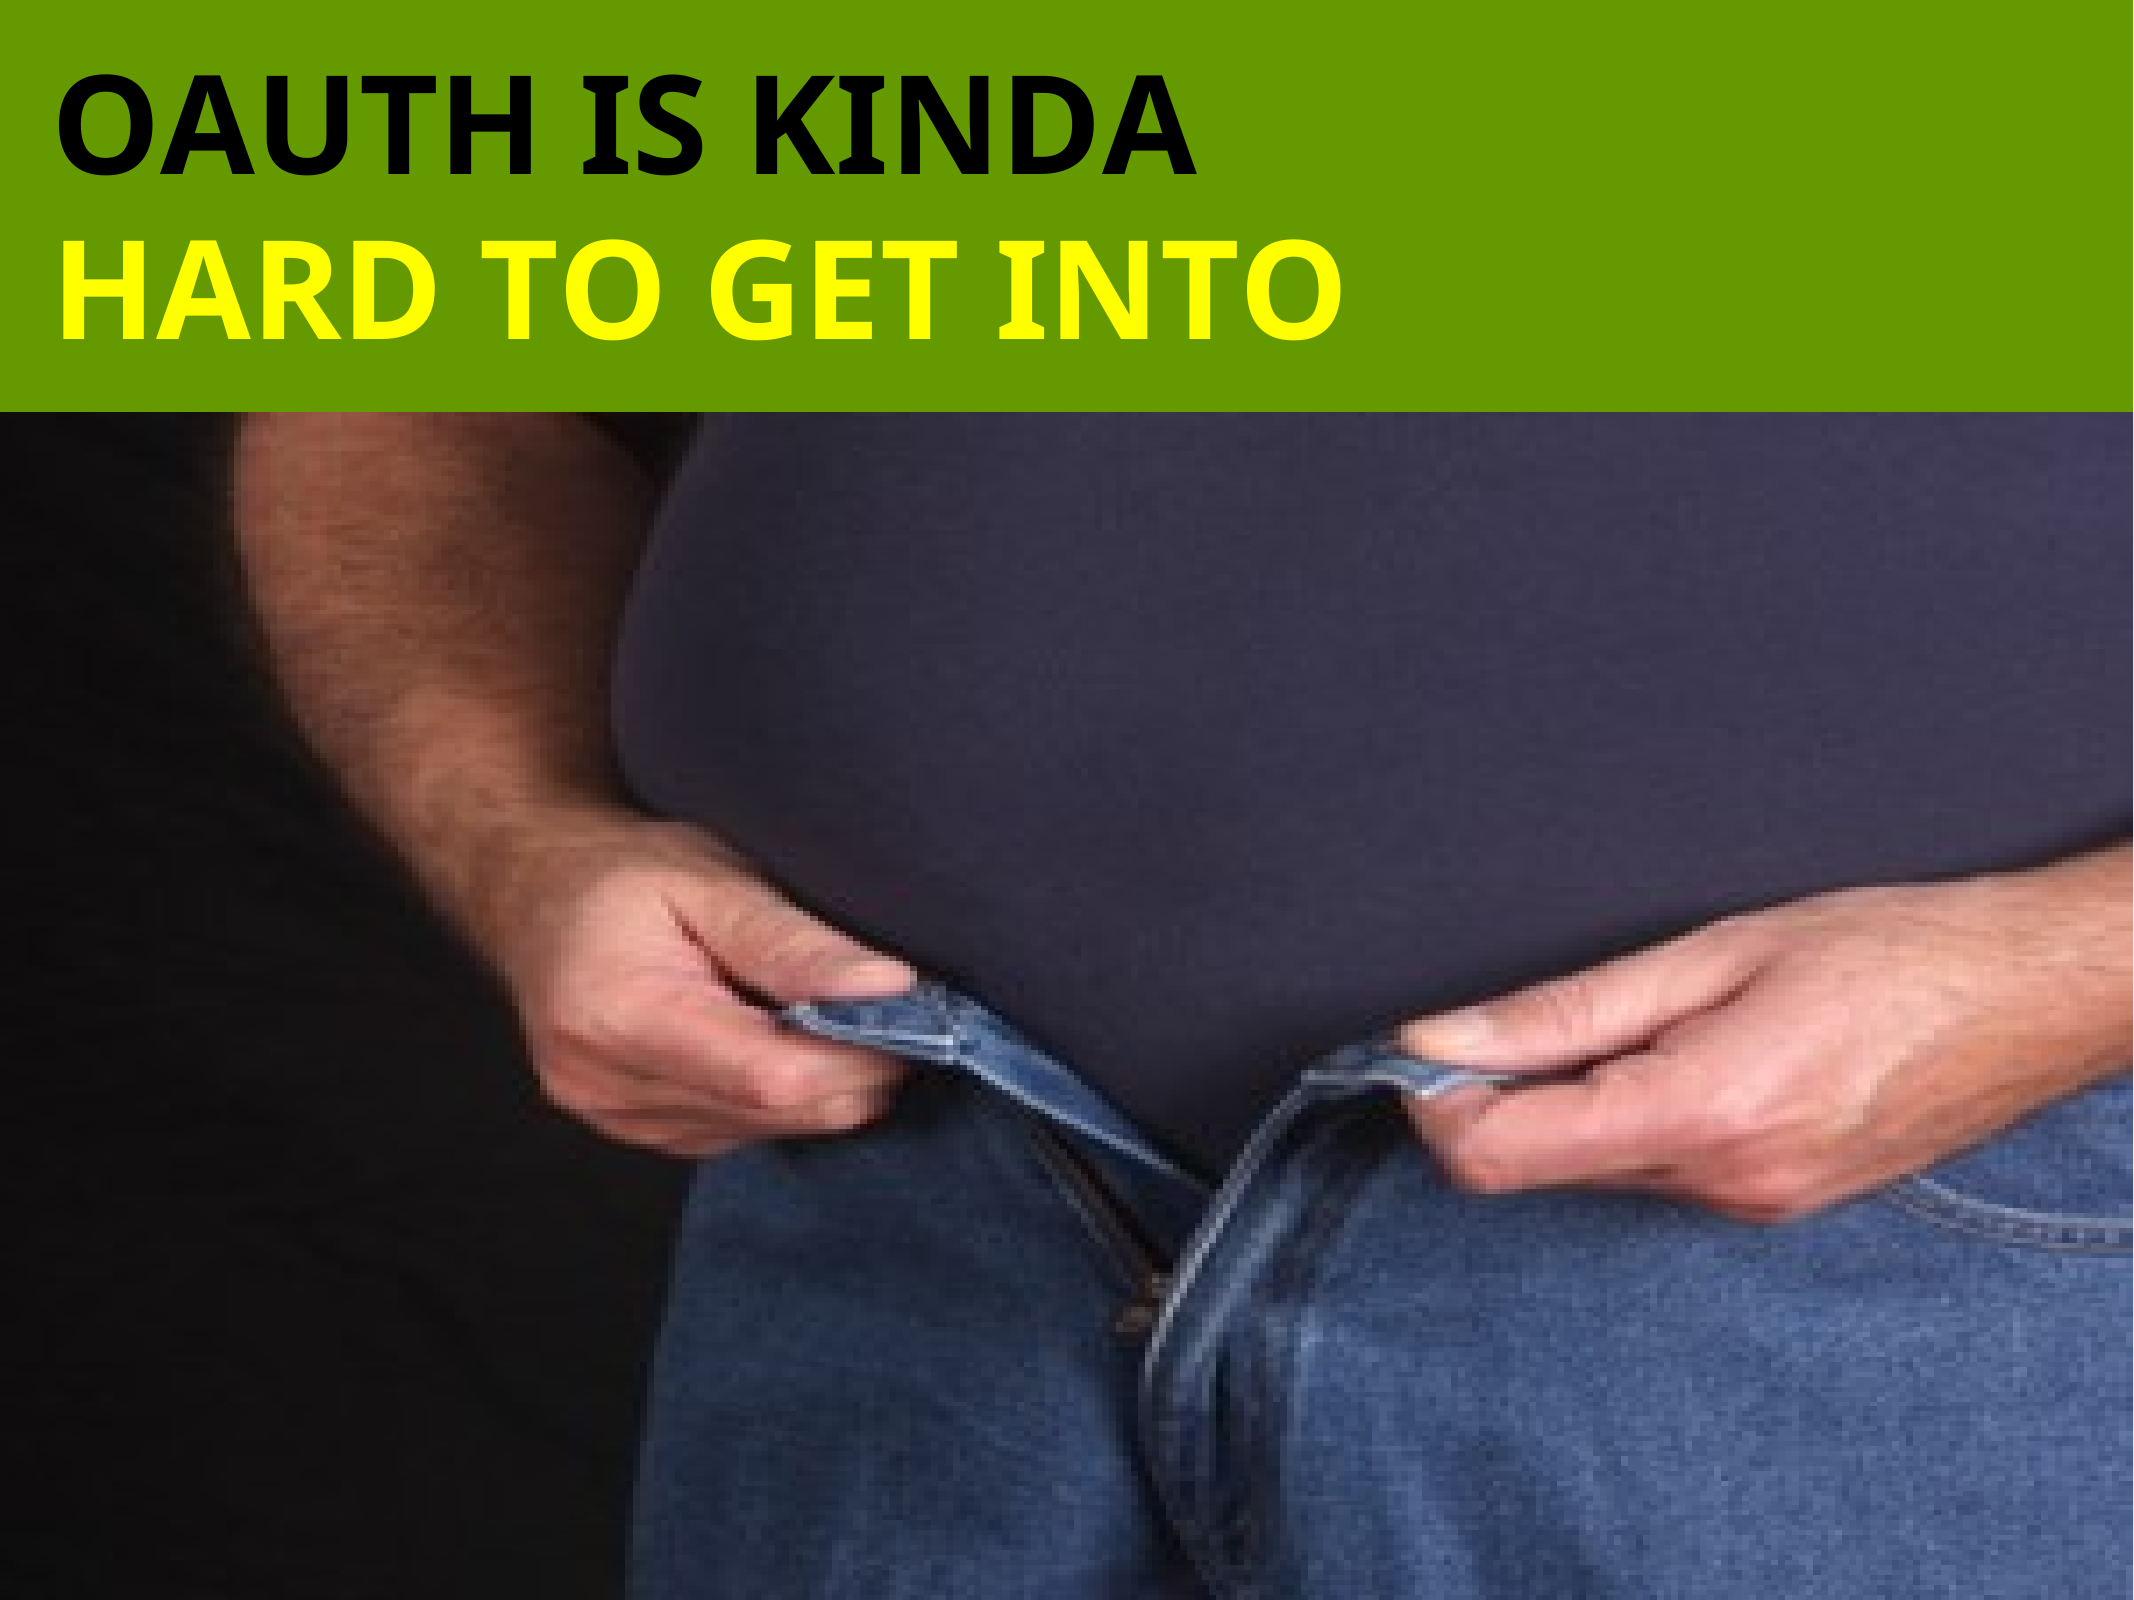

OAUTH IS KINDA
HARD TO GET INTO